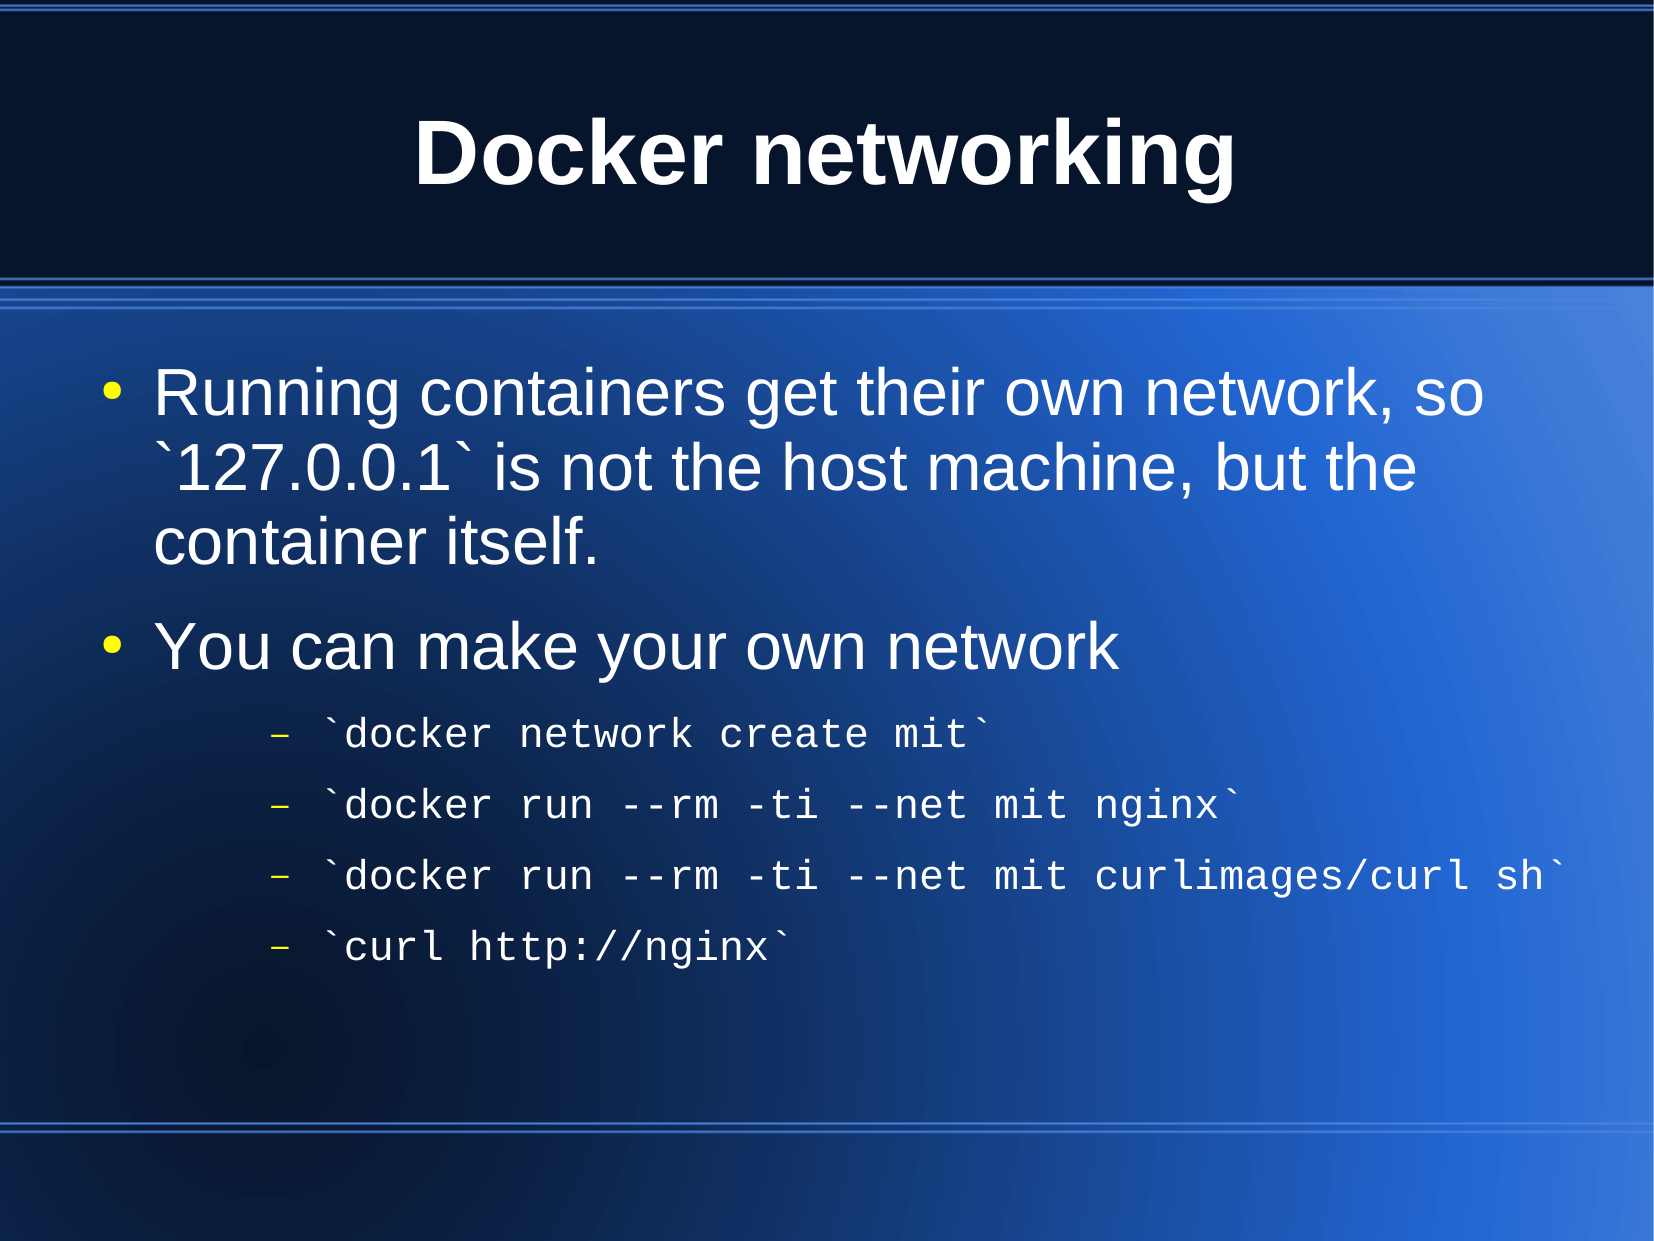

# Docker networking
Running containers get their own network, so `127.0.0.1` is not the host machine, but the container itself.
You can make your own network
`docker network create mit`
`docker run --rm -ti --net mit nginx`
`docker run --rm -ti --net mit curlimages/curl sh`
`curl http://nginx`